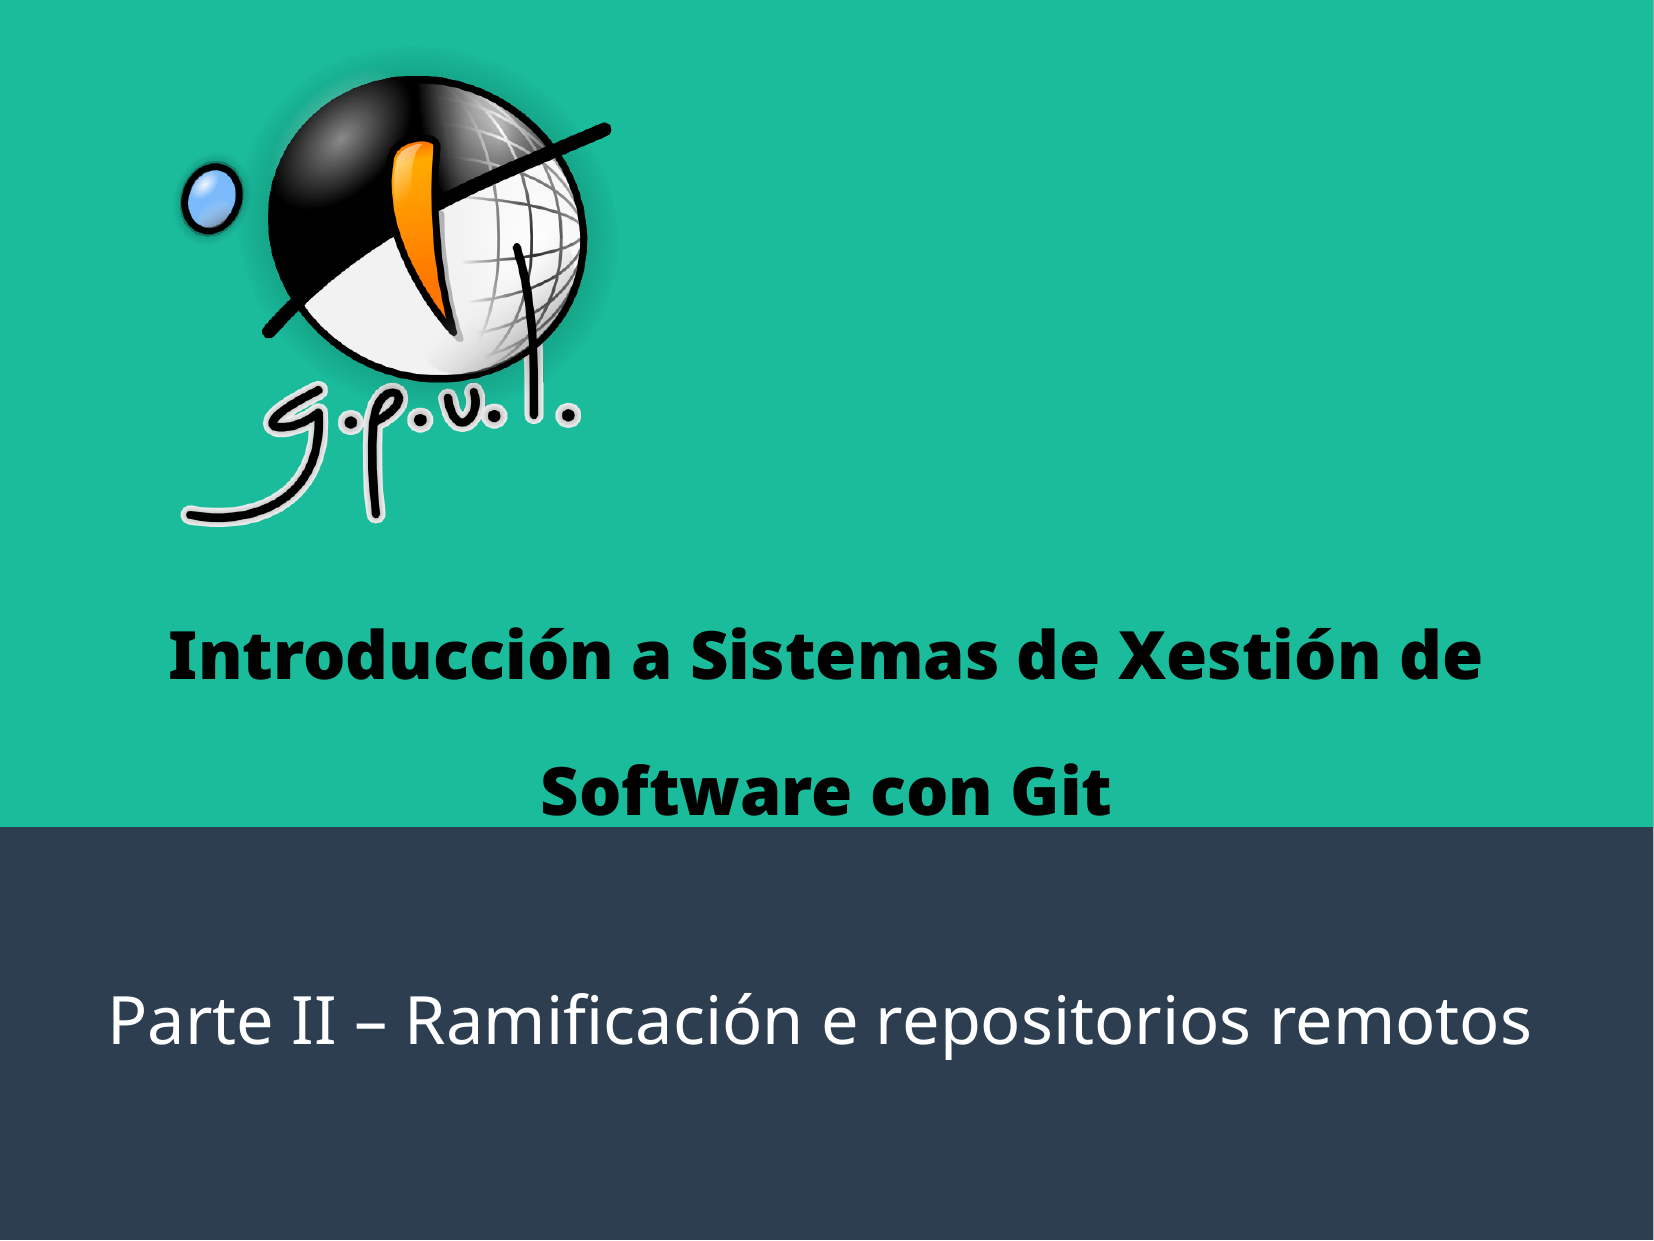

# Introducción a Sistemas de Xestión de Software con Git
Parte II – Ramificación e repositorios remotos